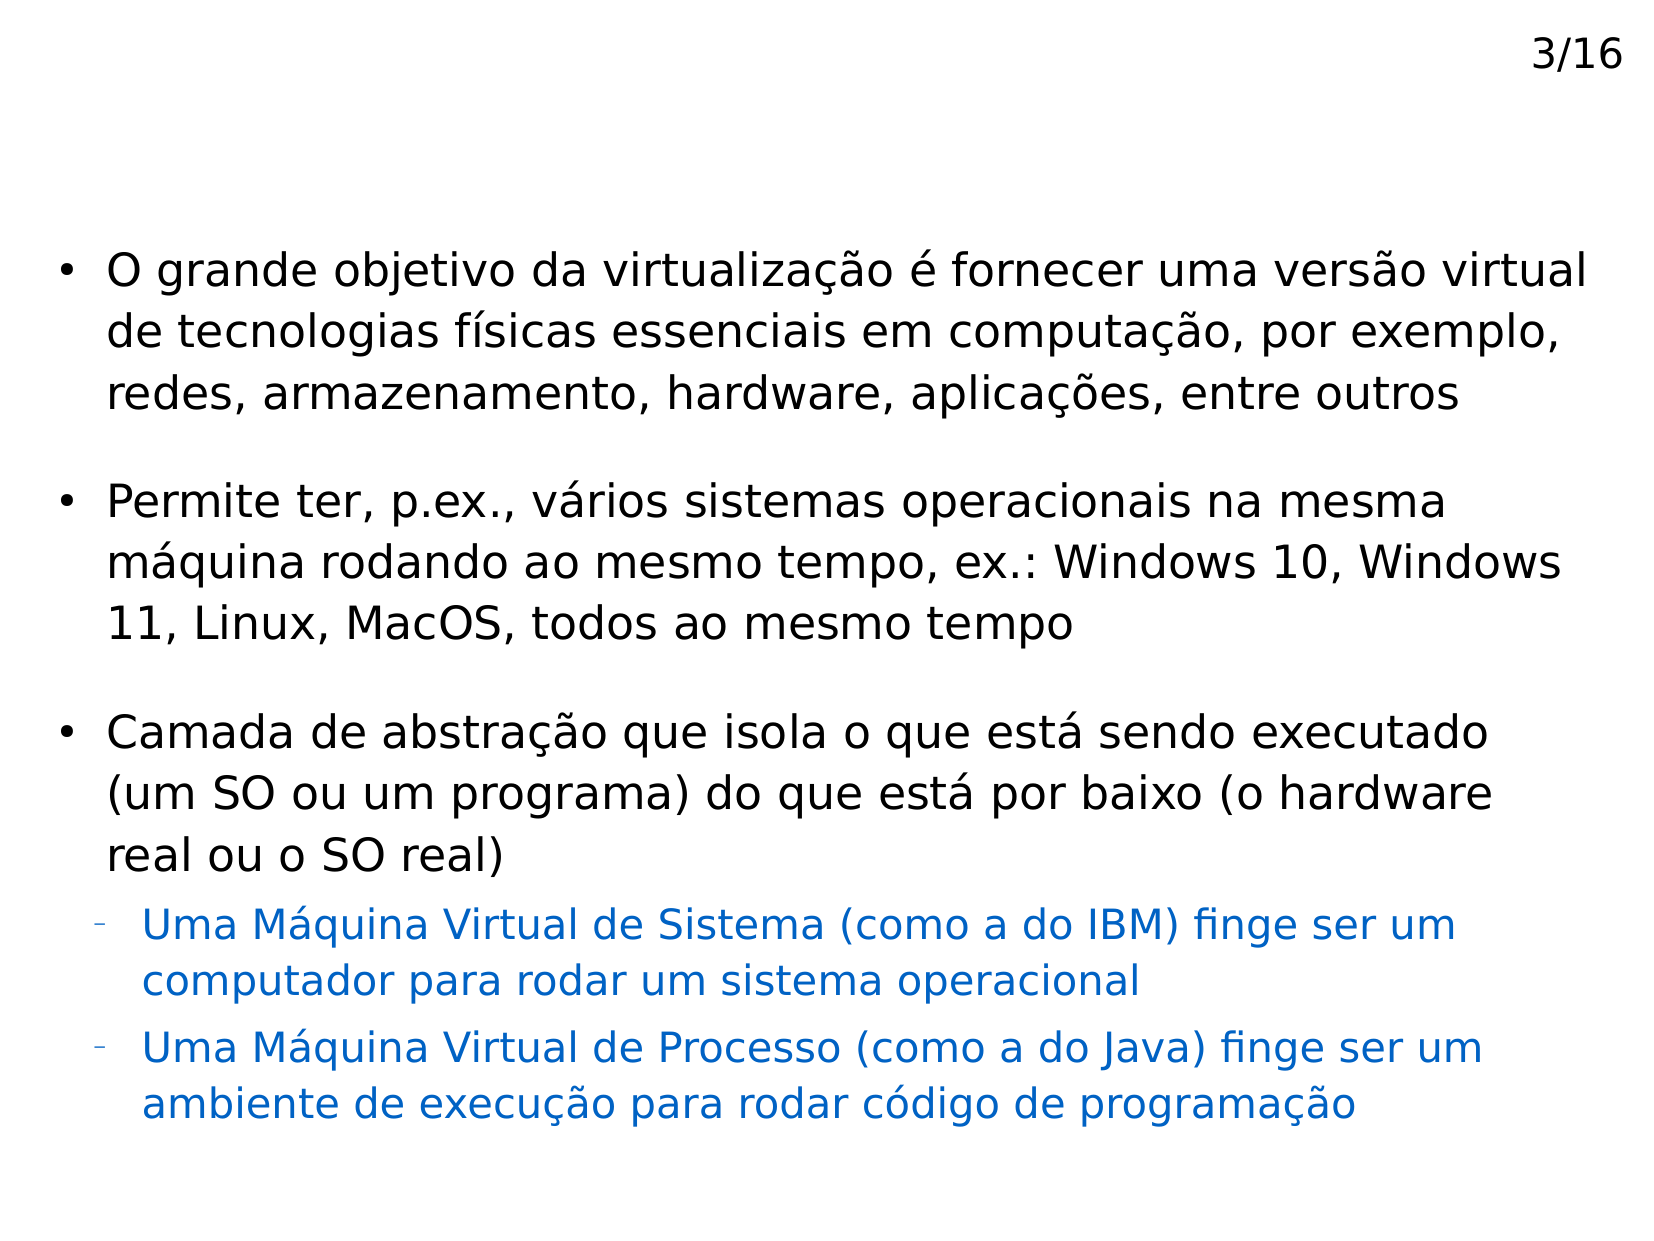

#
3
O grande objetivo da virtualização é fornecer uma versão virtual de tecnologias físicas essenciais em computação, por exemplo, redes, armazenamento, hardware, aplicações, entre outros
Permite ter, p.ex., vários sistemas operacionais na mesma máquina rodando ao mesmo tempo, ex.: Windows 10, Windows 11, Linux, MacOS, todos ao mesmo tempo
Camada de abstração que isola o que está sendo executado (um SO ou um programa) do que está por baixo (o hardware real ou o SO real)
Uma Máquina Virtual de Sistema (como a do IBM) finge ser um computador para rodar um sistema operacional
Uma Máquina Virtual de Processo (como a do Java) finge ser um ambiente de execução para rodar código de programação